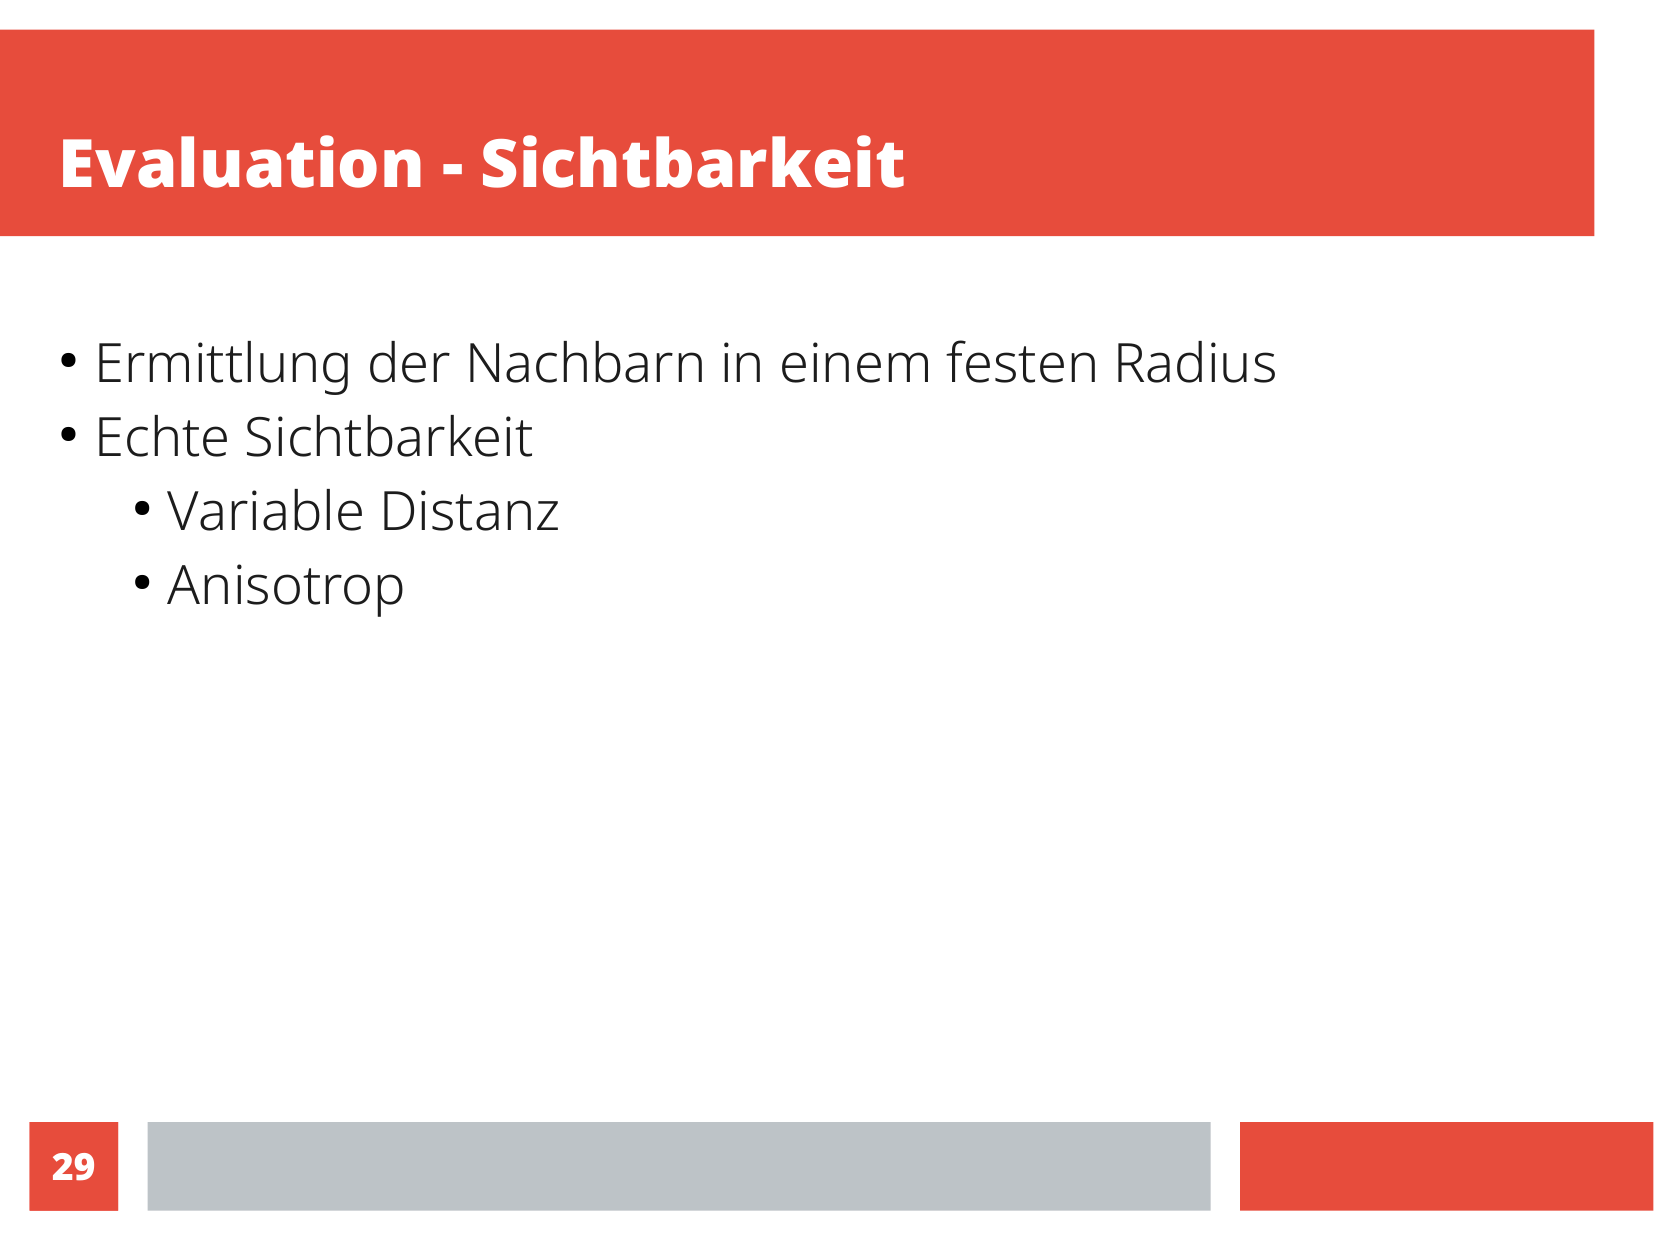

# Evaluation - Sichtbarkeit
Ermittlung der Nachbarn in einem festen Radius
Echte Sichtbarkeit
Variable Distanz
Anisotrop
29